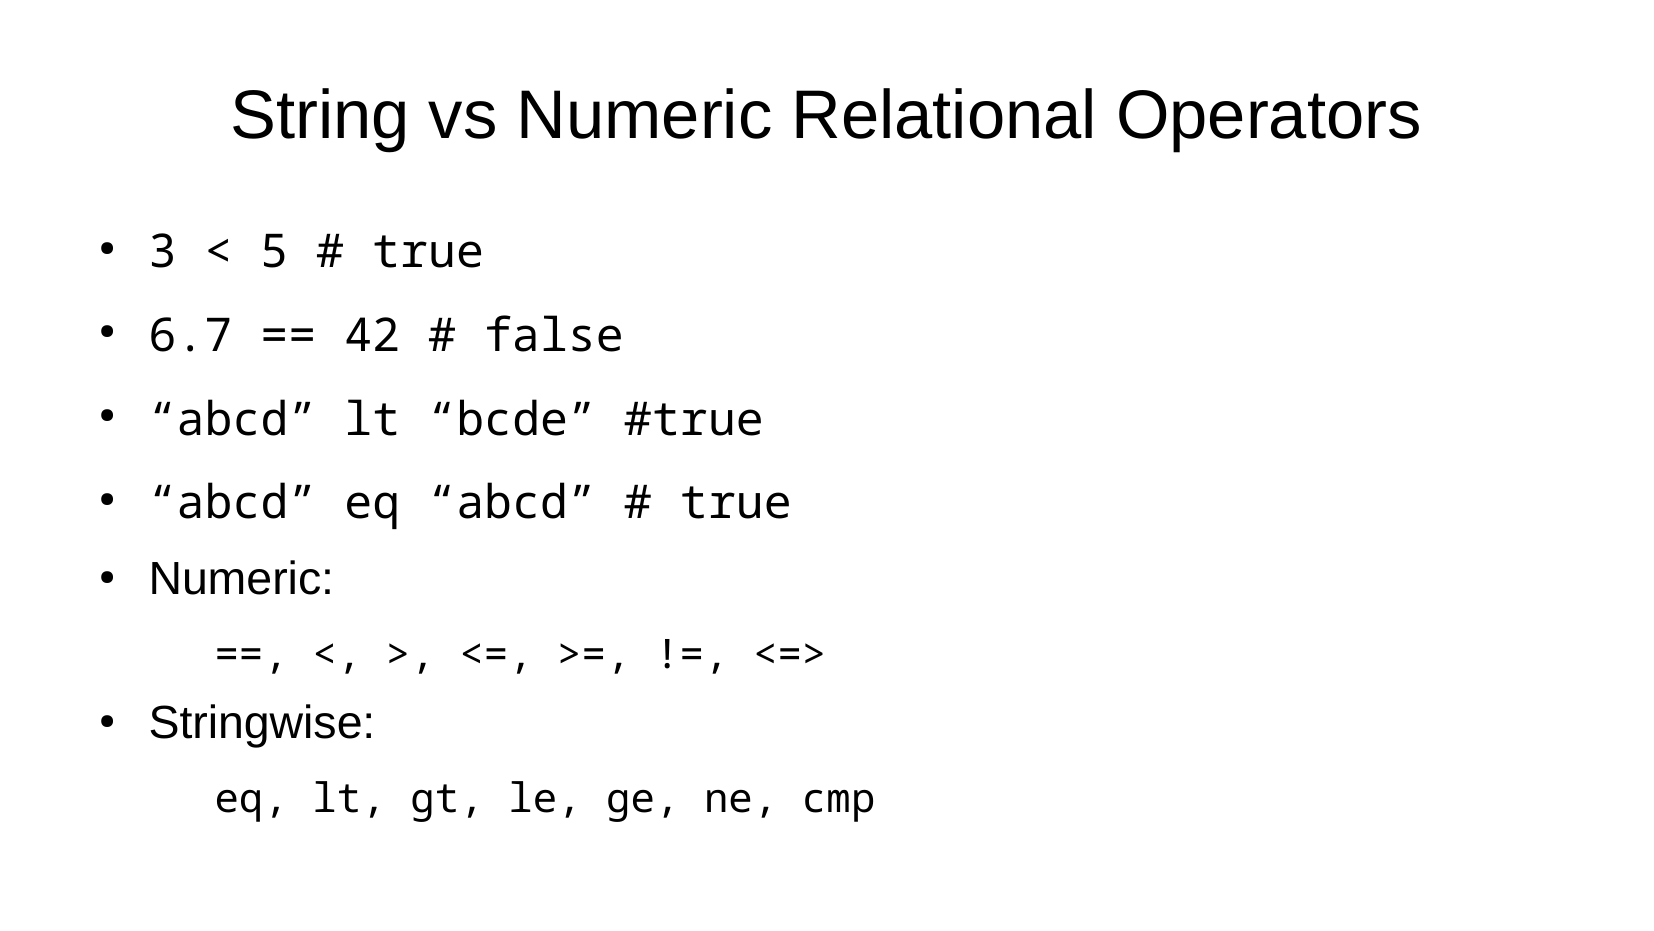

# String vs Numeric Relational Operators
3 < 5 # true
6.7 == 42 # false
“abcd” lt “bcde” #true
“abcd” eq “abcd” # true
Numeric:
==, <, >, <=, >=, !=, <=>
Stringwise:
eq, lt, gt, le, ge, ne, cmp